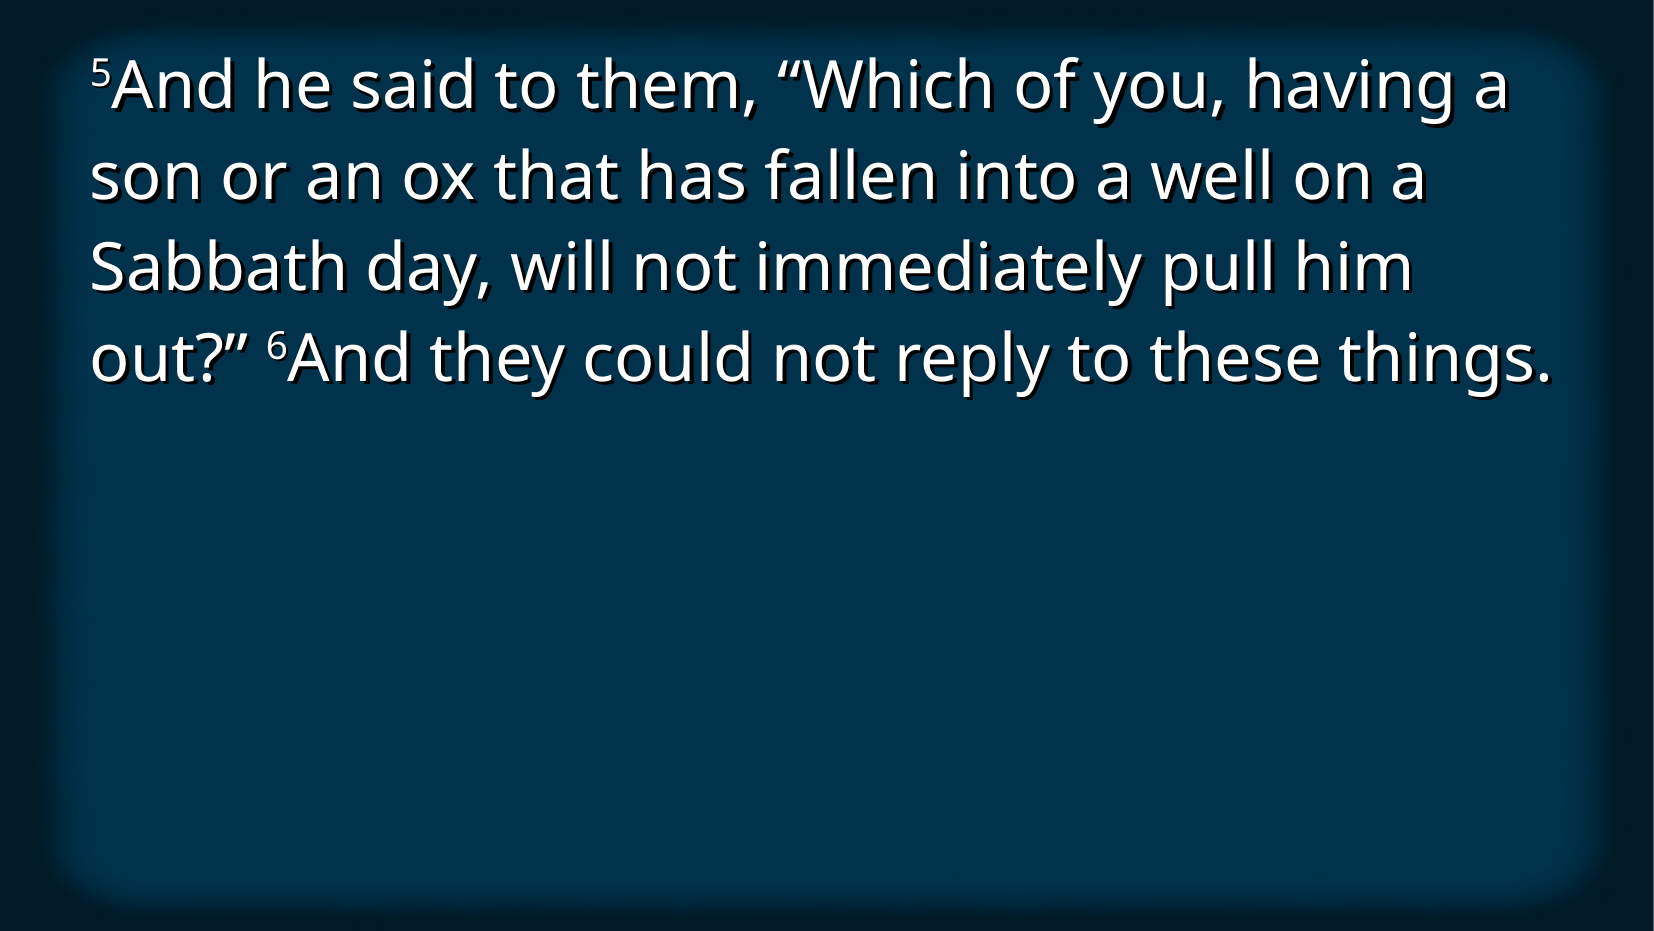

5And he said to them, “Which of you, having a son or an ox that has fallen into a well on a Sabbath day, will not immediately pull him out?” 6And they could not reply to these things.